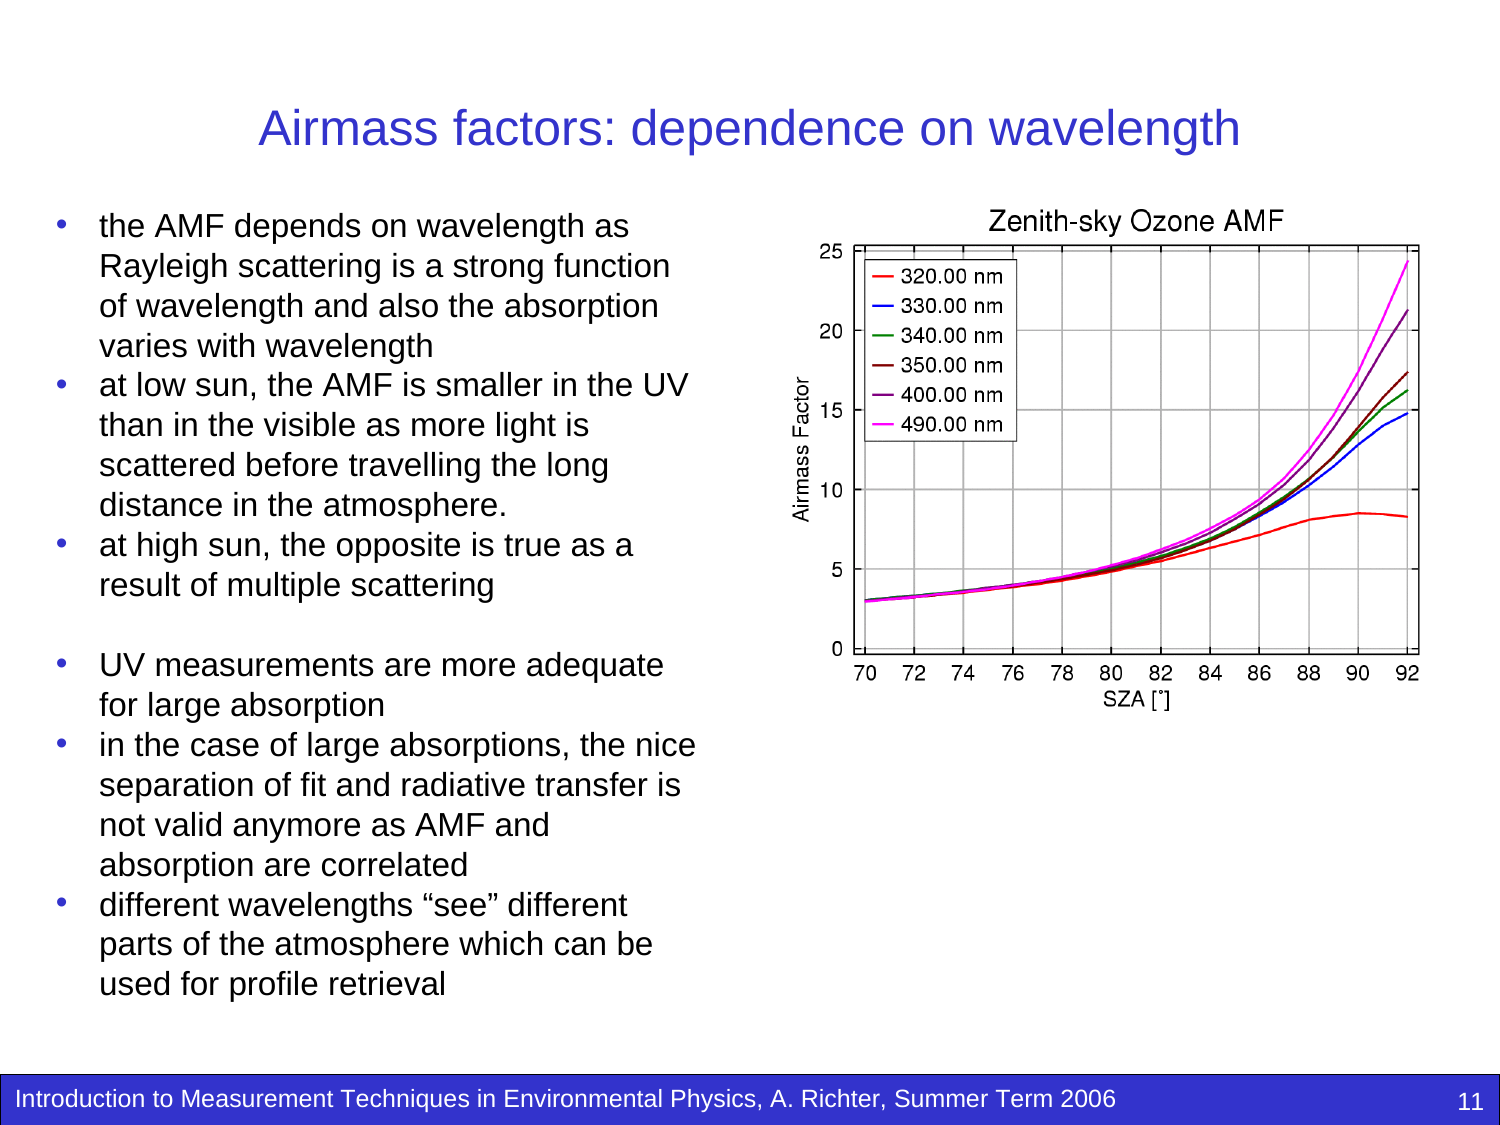

Airmass factors: dependence on wavelength
the AMF depends on wavelength as Rayleigh scattering is a strong function of wavelength and also the absorption varies with wavelength
at low sun, the AMF is smaller in the UV than in the visible as more light is scattered before travelling the long distance in the atmosphere.
at high sun, the opposite is true as a result of multiple scattering
UV measurements are more adequate for large absorption
in the case of large absorptions, the nice separation of fit and radiative transfer is not valid anymore as AMF and absorption are correlated
different wavelengths “see” different parts of the atmosphere which can be used for profile retrieval
11